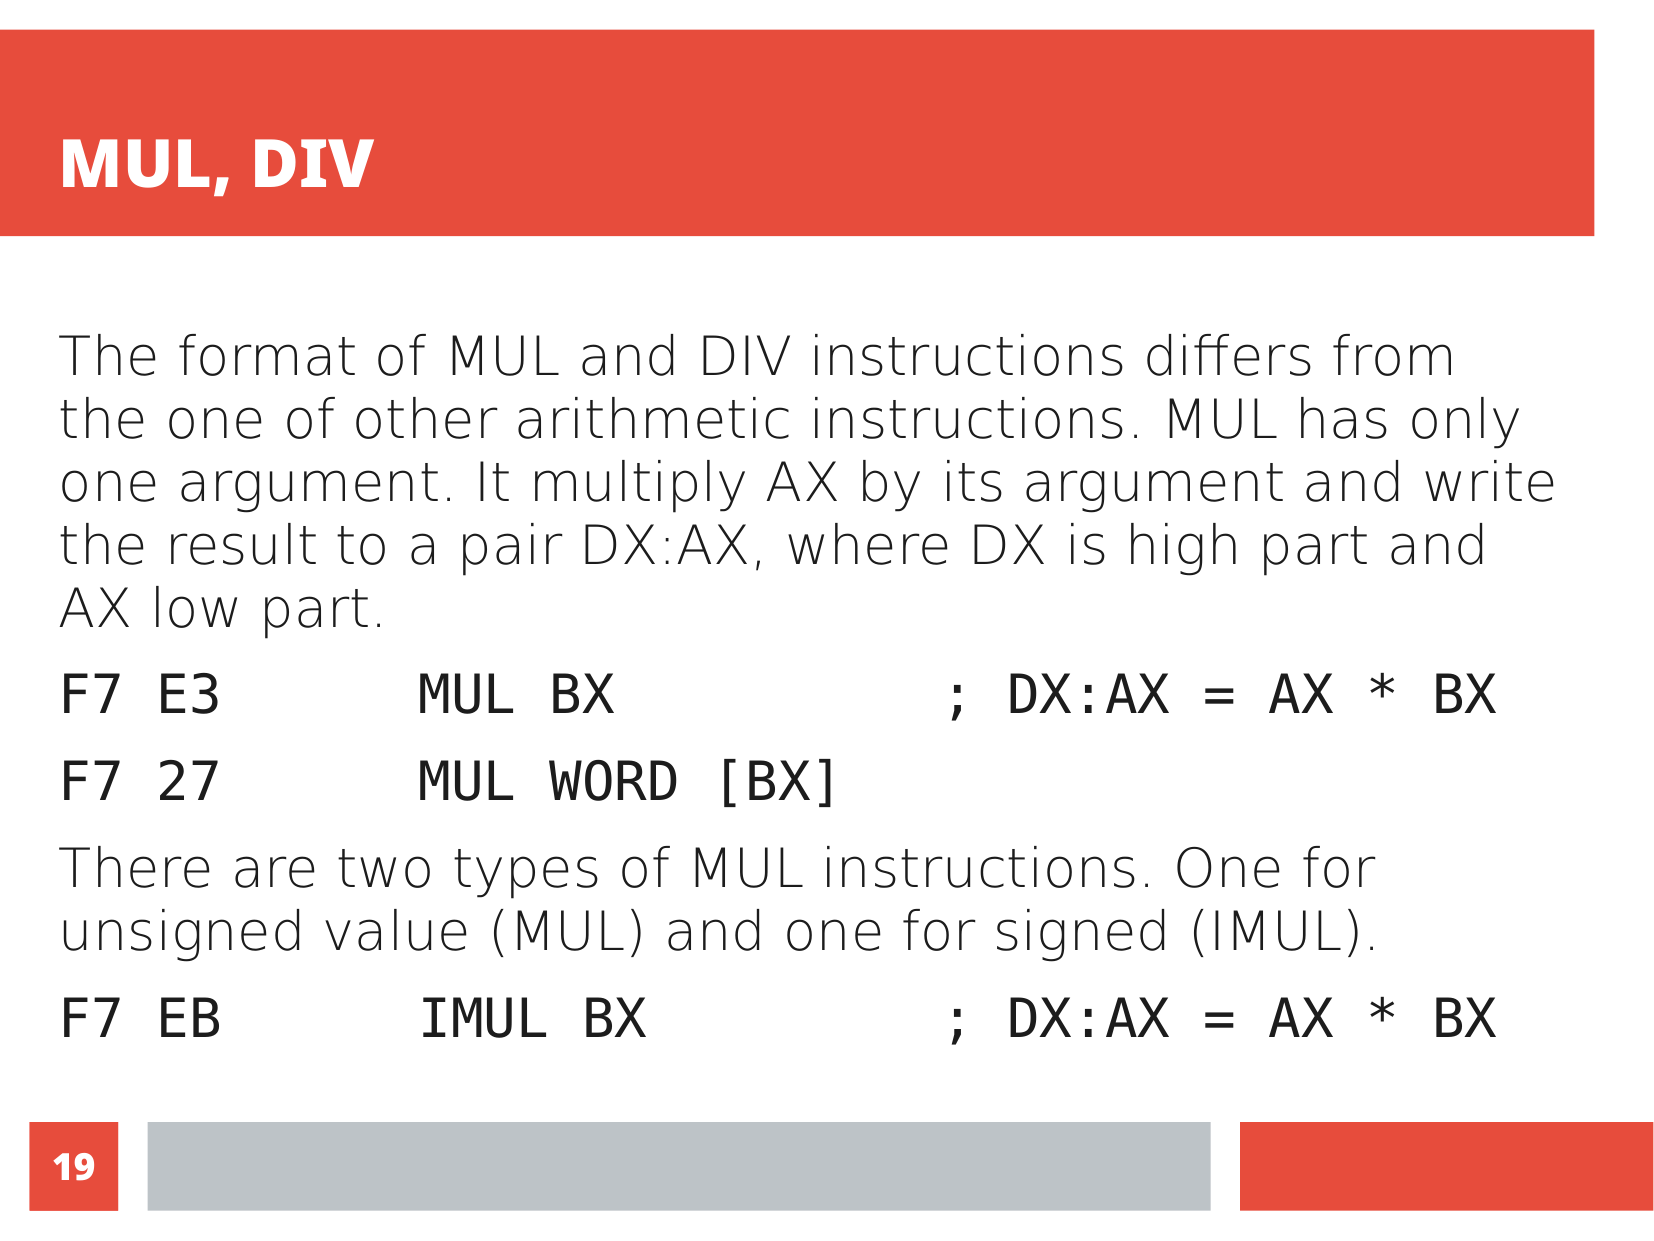

# MUL, DIV
The format of MUL and DIV instructions differs from the one of other arithmetic instructions. MUL has only one argument. It multiply AX by its argument and write the result to a pair DX:AX, where DX is high part and AX low part.
F7 E3 MUL BX ; DX:AX = AX * BX
F7 27 MUL WORD [BX]
There are two types of MUL instructions. One for unsigned value (MUL) and one for signed (IMUL).
F7 EB IMUL BX ; DX:AX = AX * BX
19